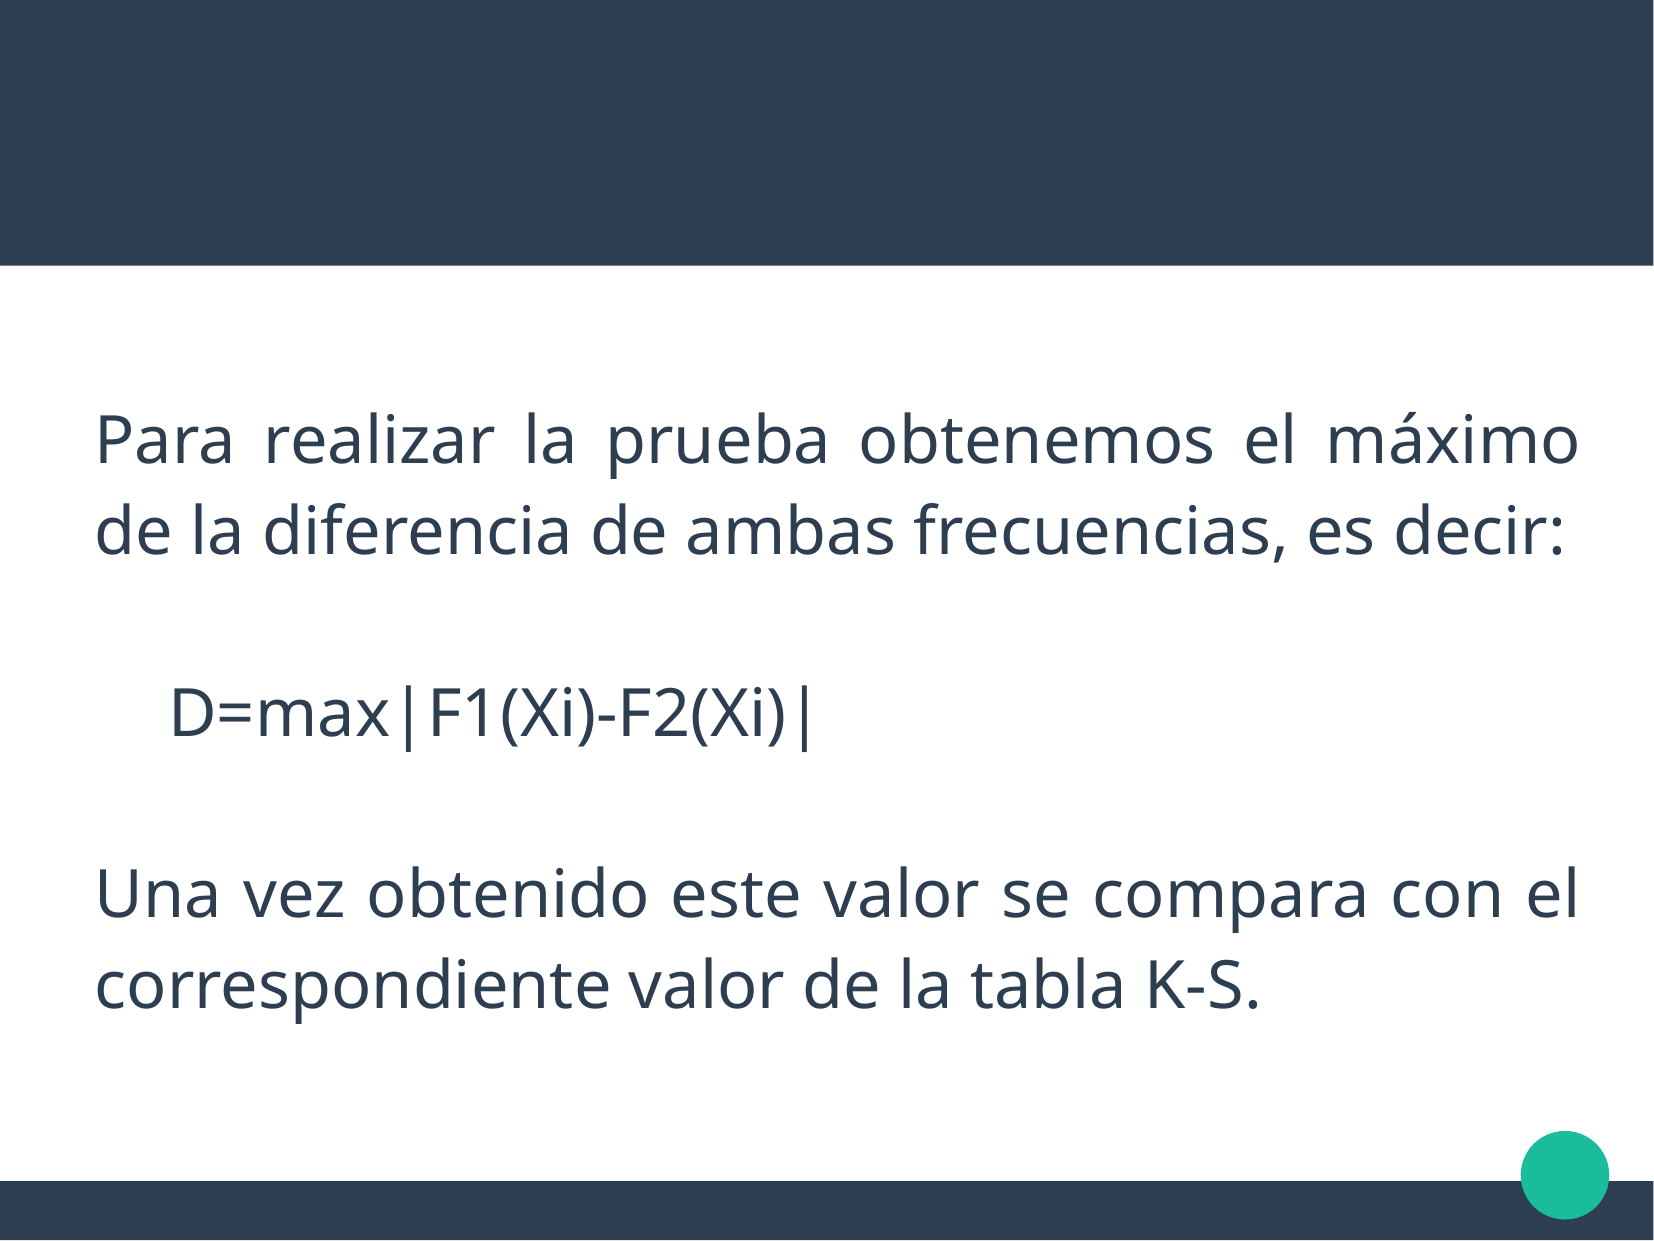

# Para realizar la prueba obtenemos el máximo de la diferencia de ambas frecuencias, es decir:
	D=max|F1(Xi)-F2(Xi)|
Una vez obtenido este valor se compara con el correspondiente valor de la tabla K-S.